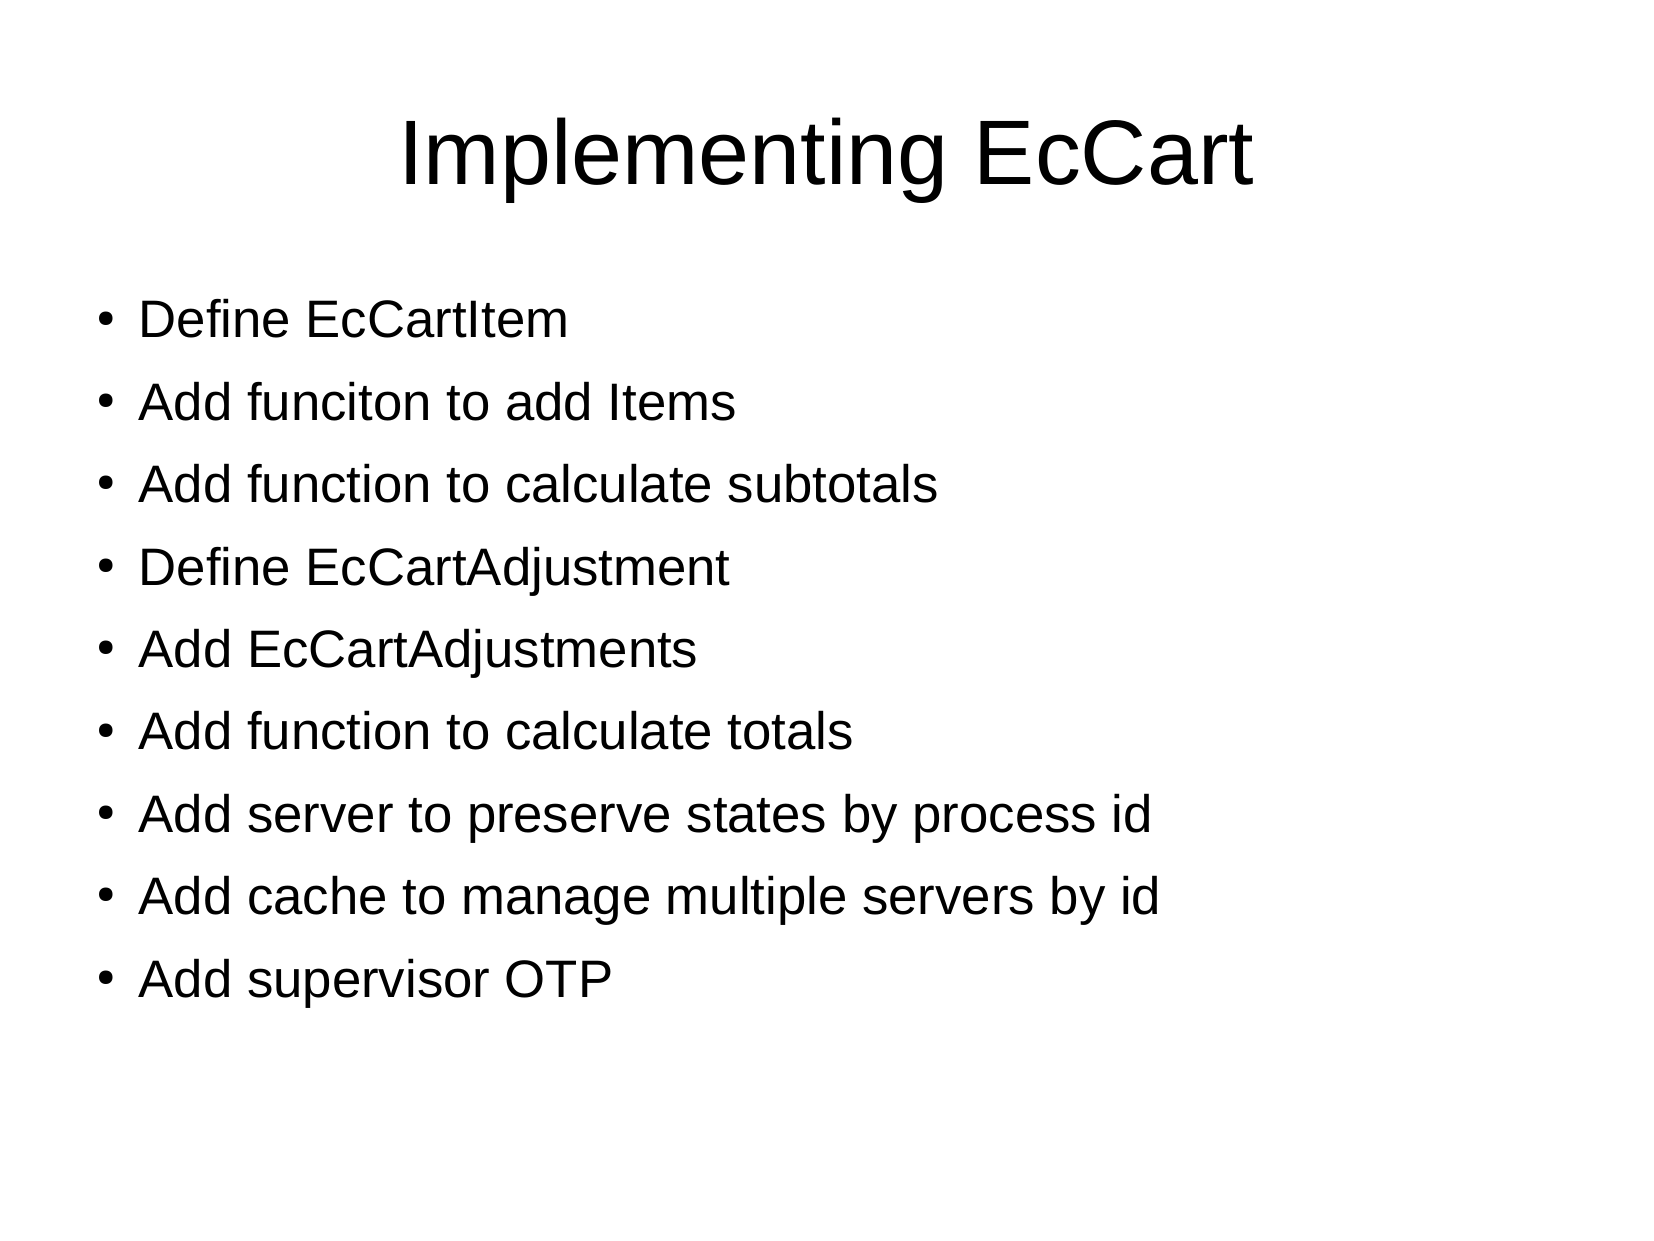

# Implementing EcCart
Define EcCartItem
Add funciton to add Items
Add function to calculate subtotals
Define EcCartAdjustment
Add EcCartAdjustments
Add function to calculate totals
Add server to preserve states by process id
Add cache to manage multiple servers by id
Add supervisor OTP